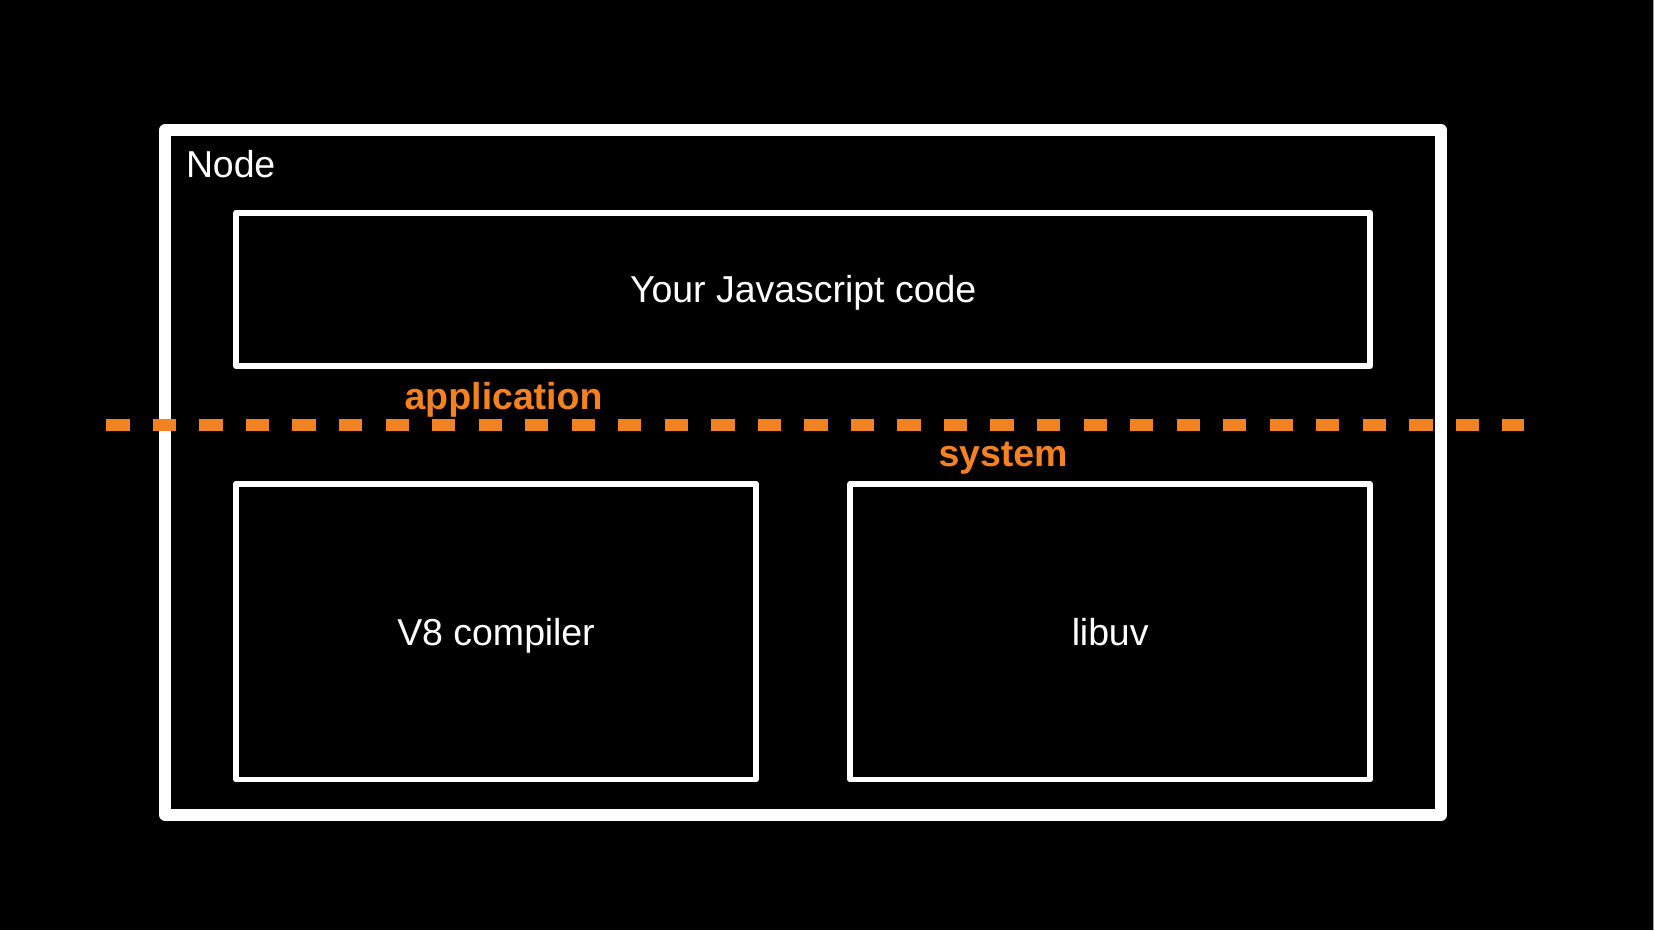

Node
Your Javascript code
application
system
V8 compiler
libuv